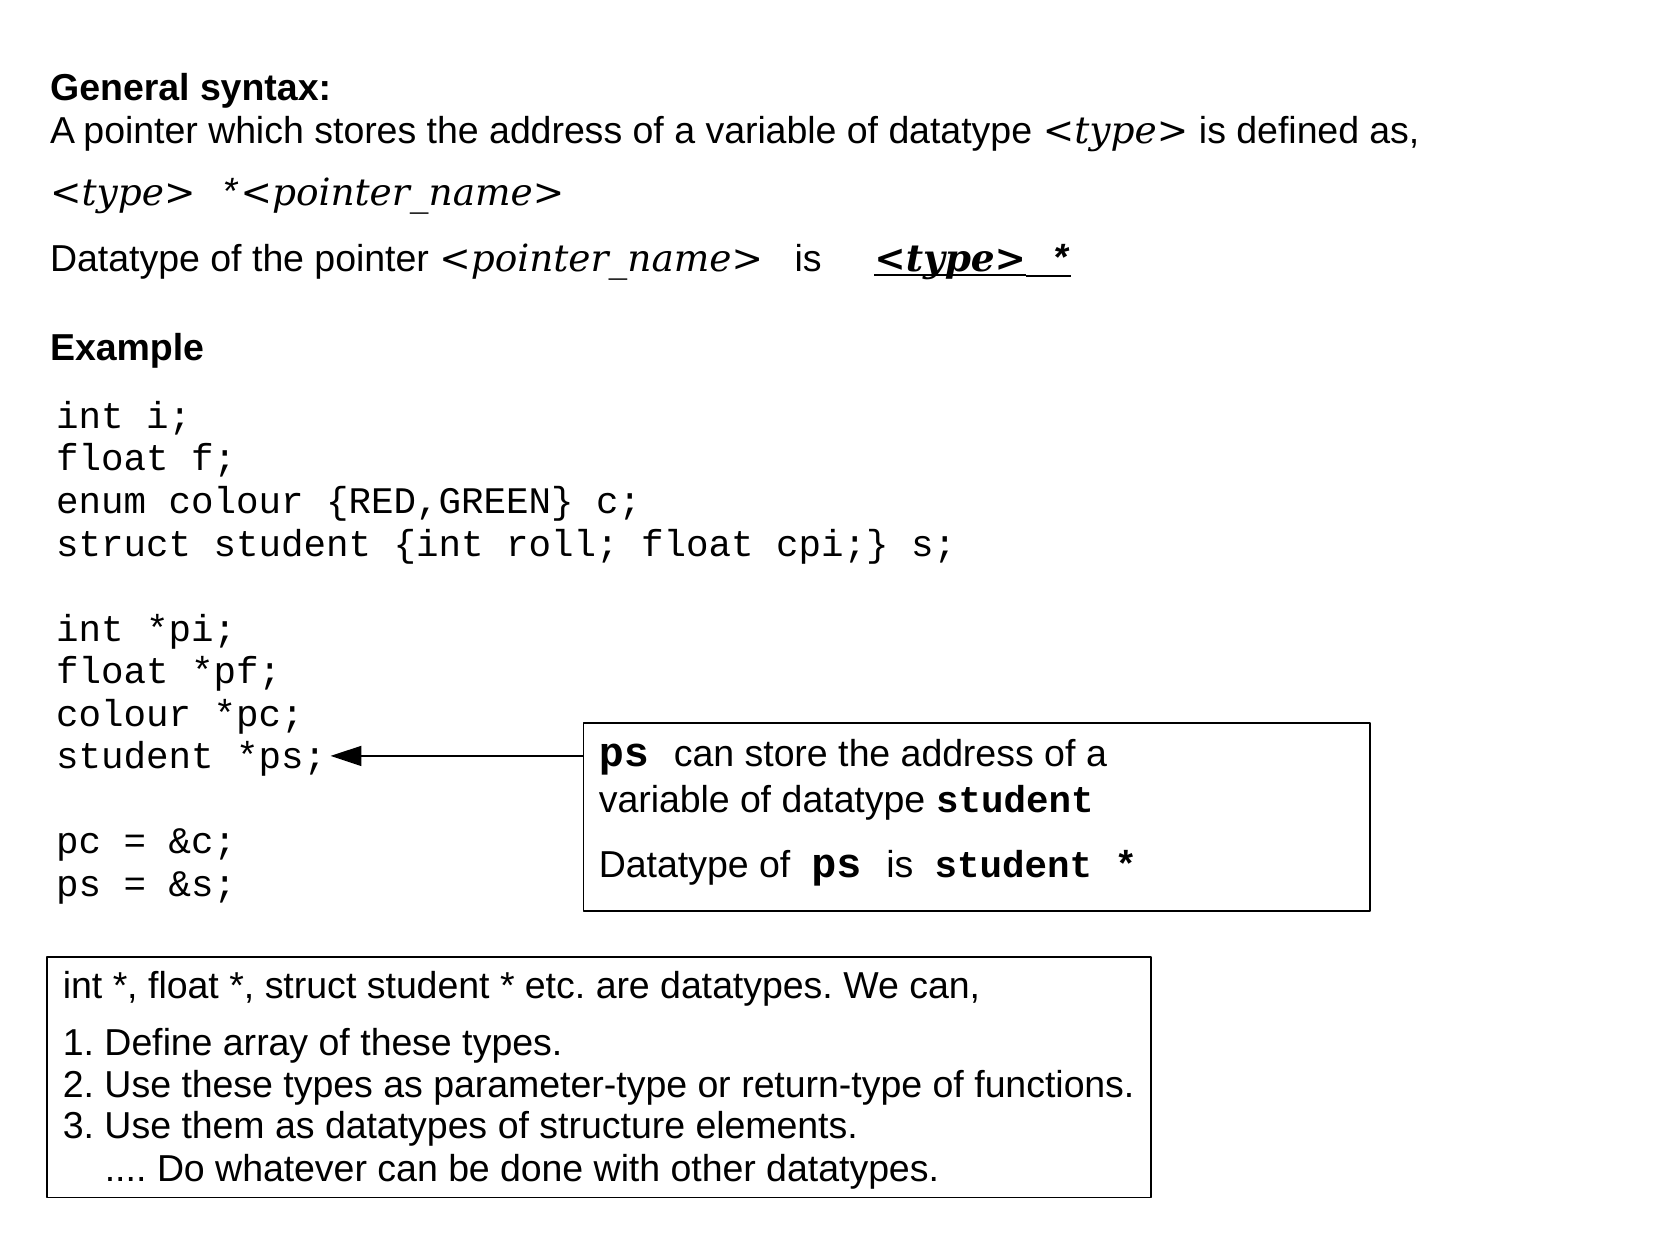

General syntax:
A pointer which stores the address of a variable of datatype <type> is defined as,
<type> *<pointer_name>
Datatype of the pointer <pointer_name> is <type> *
Example
int i;
float f;
enum colour {RED,GREEN} c;
struct student {int roll; float cpi;} s;
int *pi;
float *pf;
colour *pc;
student *ps;
pc = &c;
ps = &s;
ps can store the address of a
variable of datatype student
Datatype of ps is student *
int *, float *, struct student * etc. are datatypes. We can,
1. Define array of these types.
2. Use these types as parameter-type or return-type of functions.
3. Use them as datatypes of structure elements.
 .... Do whatever can be done with other datatypes.